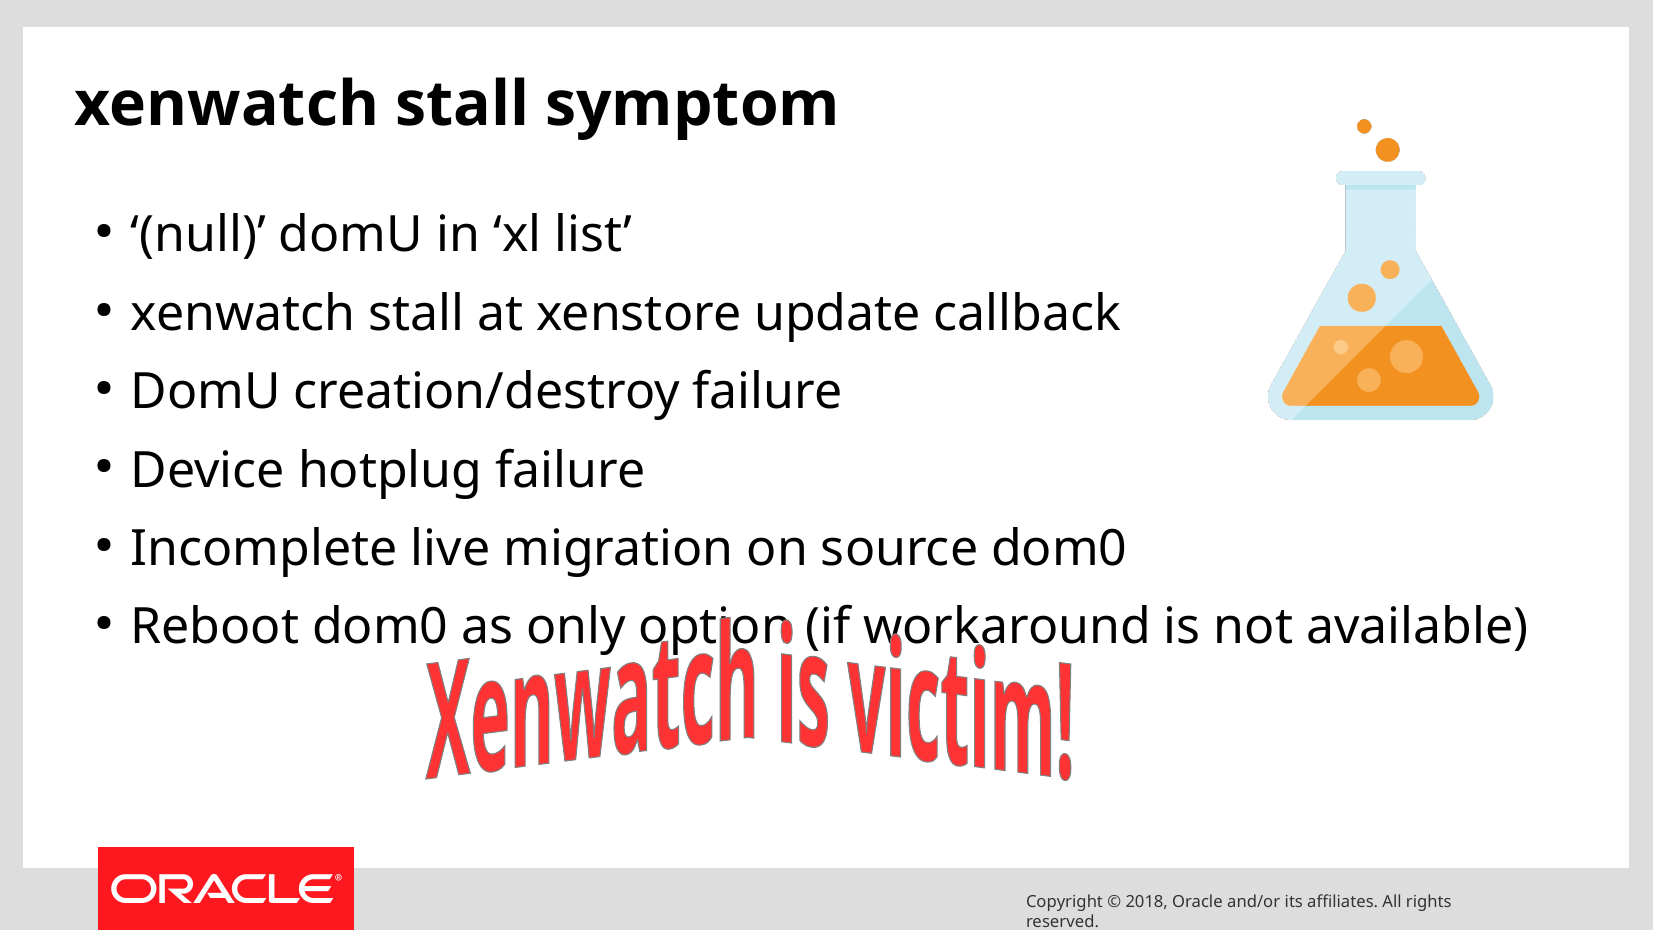

xenwatch stall symptom
‘(null)’ domU in ‘xl list’
xenwatch stall at xenstore update callback
DomU creation/destroy failure
Device hotplug failure
Incomplete live migration on source dom0
Reboot dom0 as only option (if workaround is not available)
Xenwatch is victim!
Copyright © 2018, Oracle and/or its affiliates. All rights reserved.